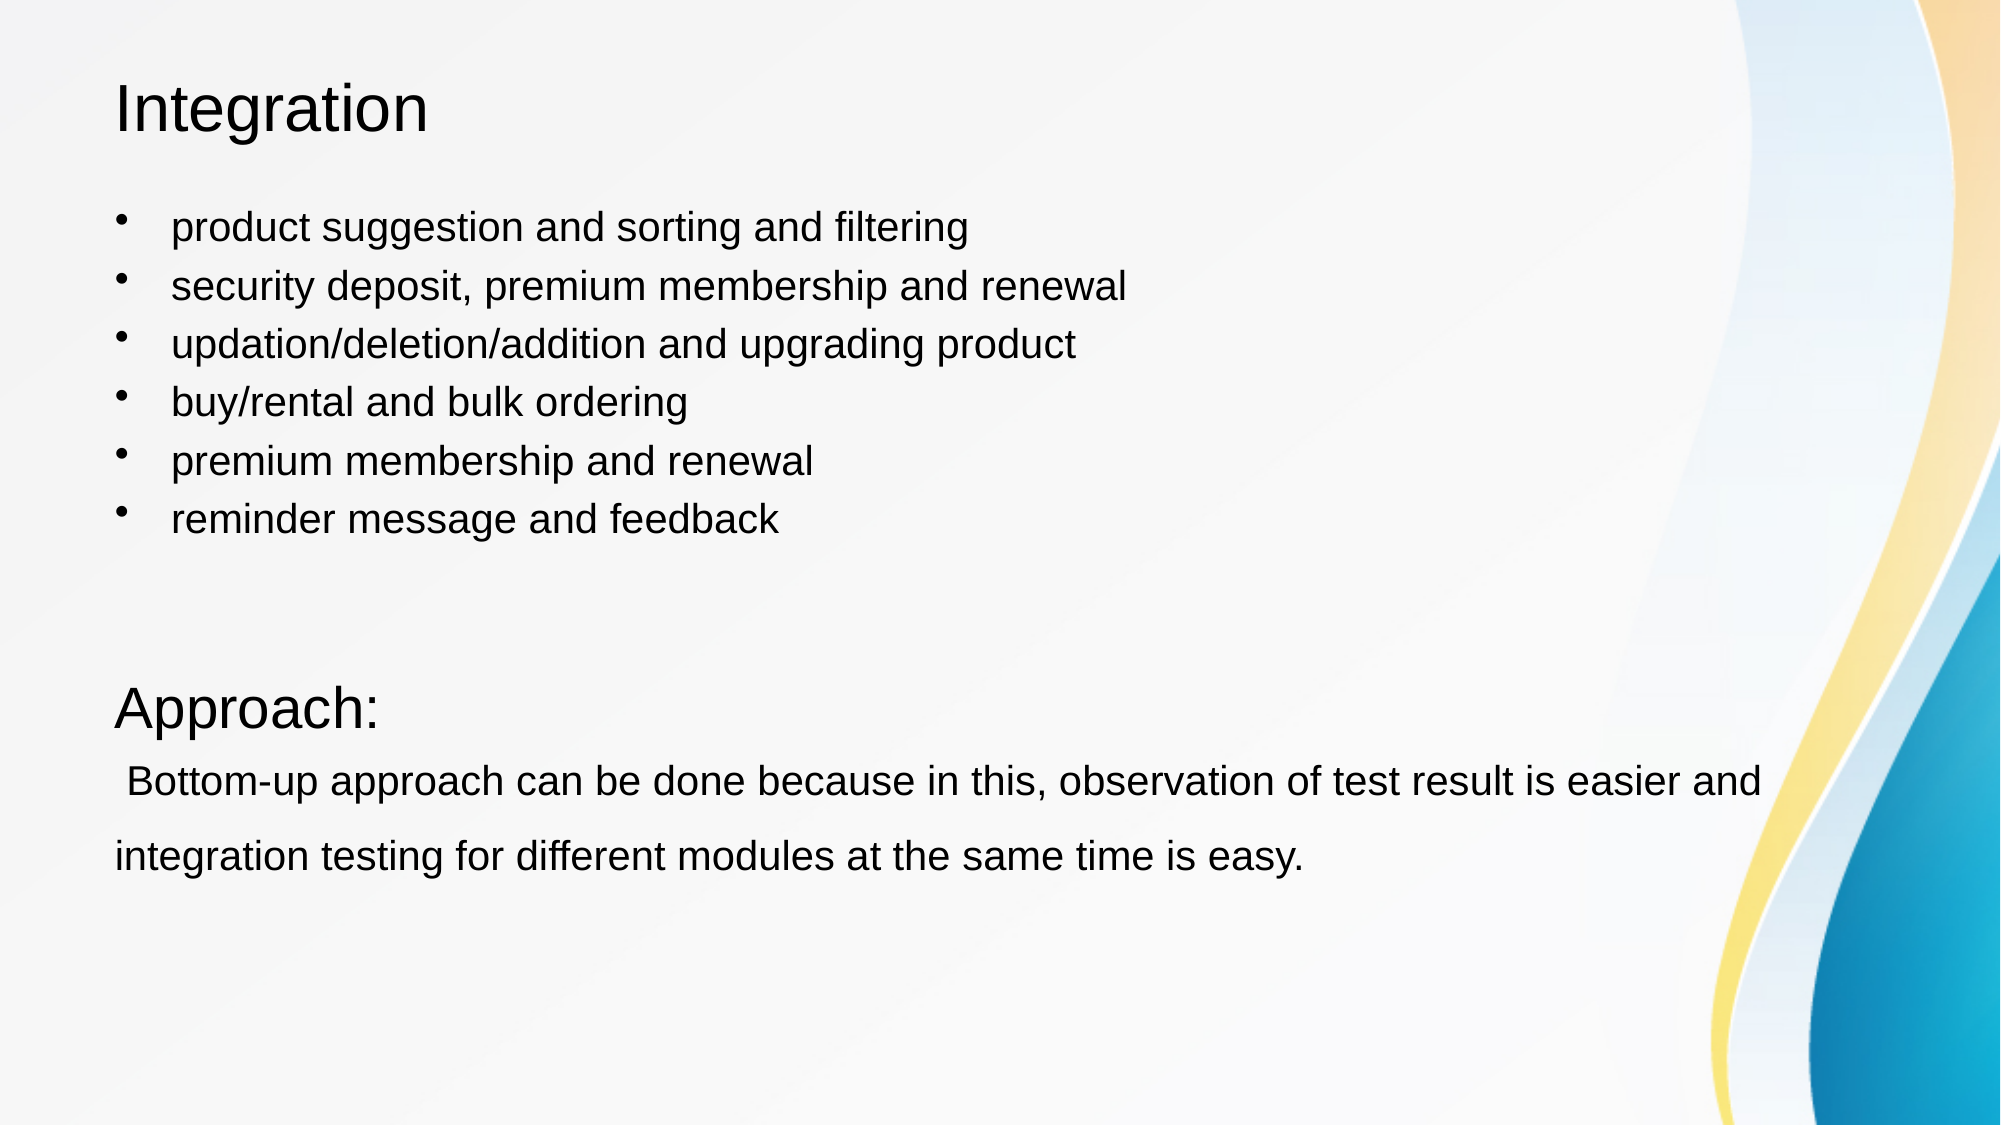

# Integration
product suggestion and sorting and filtering
security deposit, premium membership and renewal
updation/deletion/addition and upgrading product
buy/rental and bulk ordering
premium membership and renewal
reminder message and feedback
Approach:
 Bottom-up approach can be done because in this, observation of test result is easier and integration testing for different modules at the same time is easy.